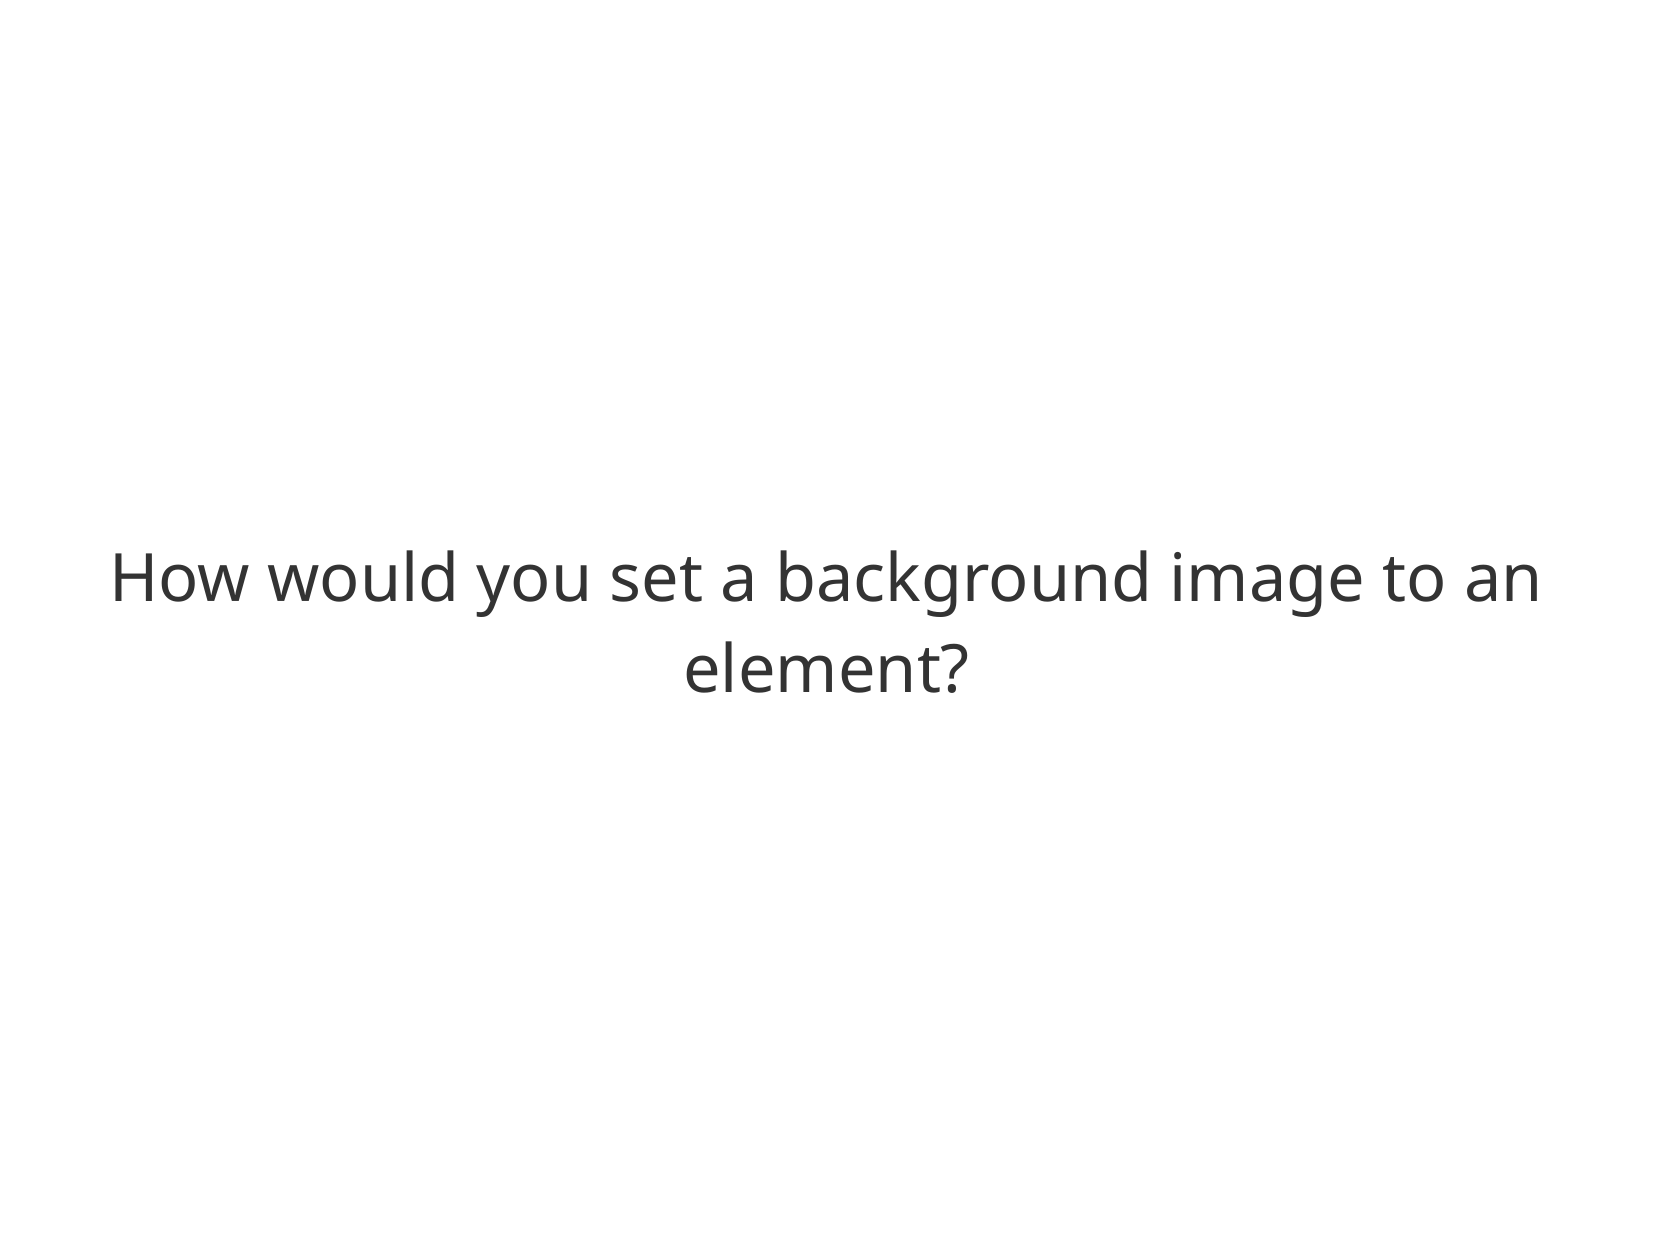

# How would you set a background image to an element?